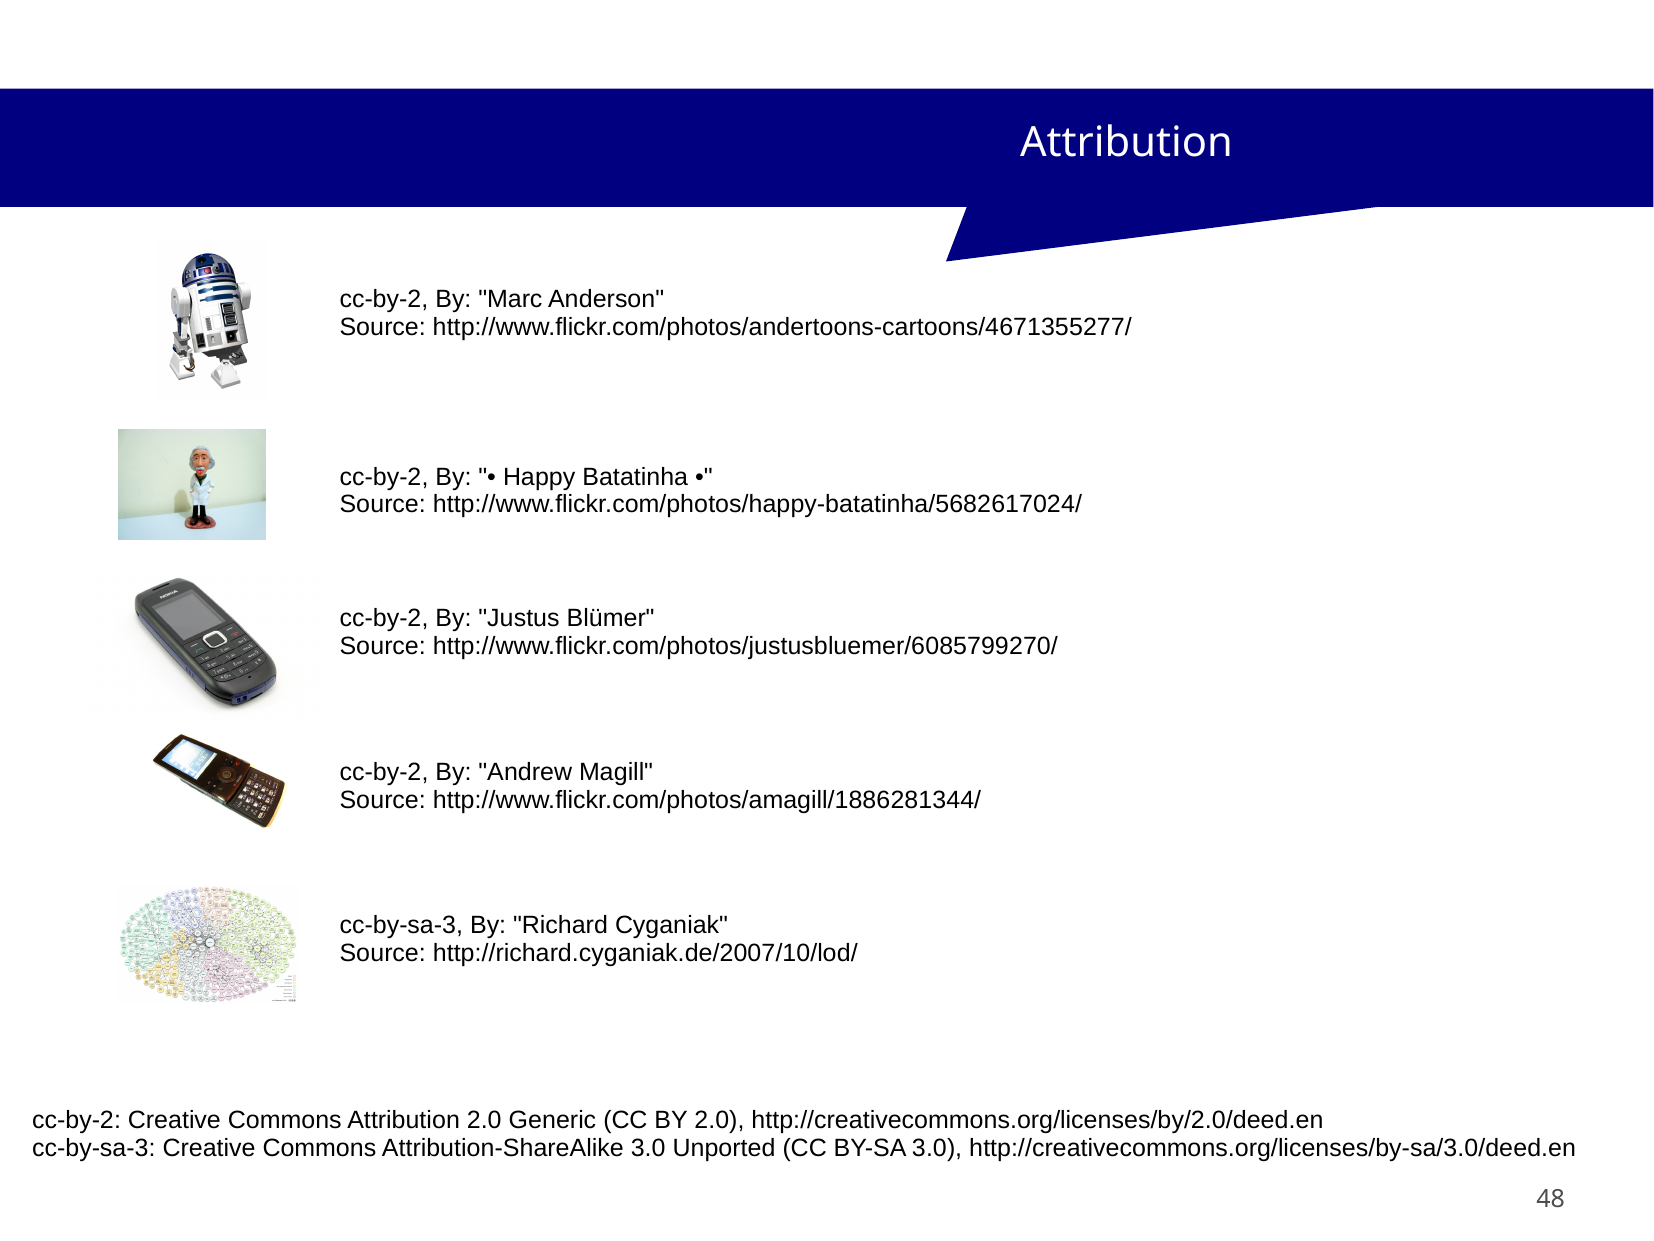

Attribution
cc-by-2, By: "Marc Anderson"
Source: http://www.flickr.com/photos/andertoons-cartoons/4671355277/
cc-by-2, By: "• Happy Batatinha •"
Source: http://www.flickr.com/photos/happy-batatinha/5682617024/
cc-by-2, By: "Justus Blümer"
Source: http://www.flickr.com/photos/justusbluemer/6085799270/
cc-by-2, By: "Andrew Magill"
Source: http://www.flickr.com/photos/amagill/1886281344/
cc-by-sa-3, By: "Richard Cyganiak"
Source: http://richard.cyganiak.de/2007/10/lod/
cc-by-2: Creative Commons Attribution 2.0 Generic (CC BY 2.0), http://creativecommons.org/licenses/by/2.0/deed.en
cc-by-sa-3: Creative Commons Attribution-ShareAlike 3.0 Unported (CC BY-SA 3.0), http://creativecommons.org/licenses/by-sa/3.0/deed.en